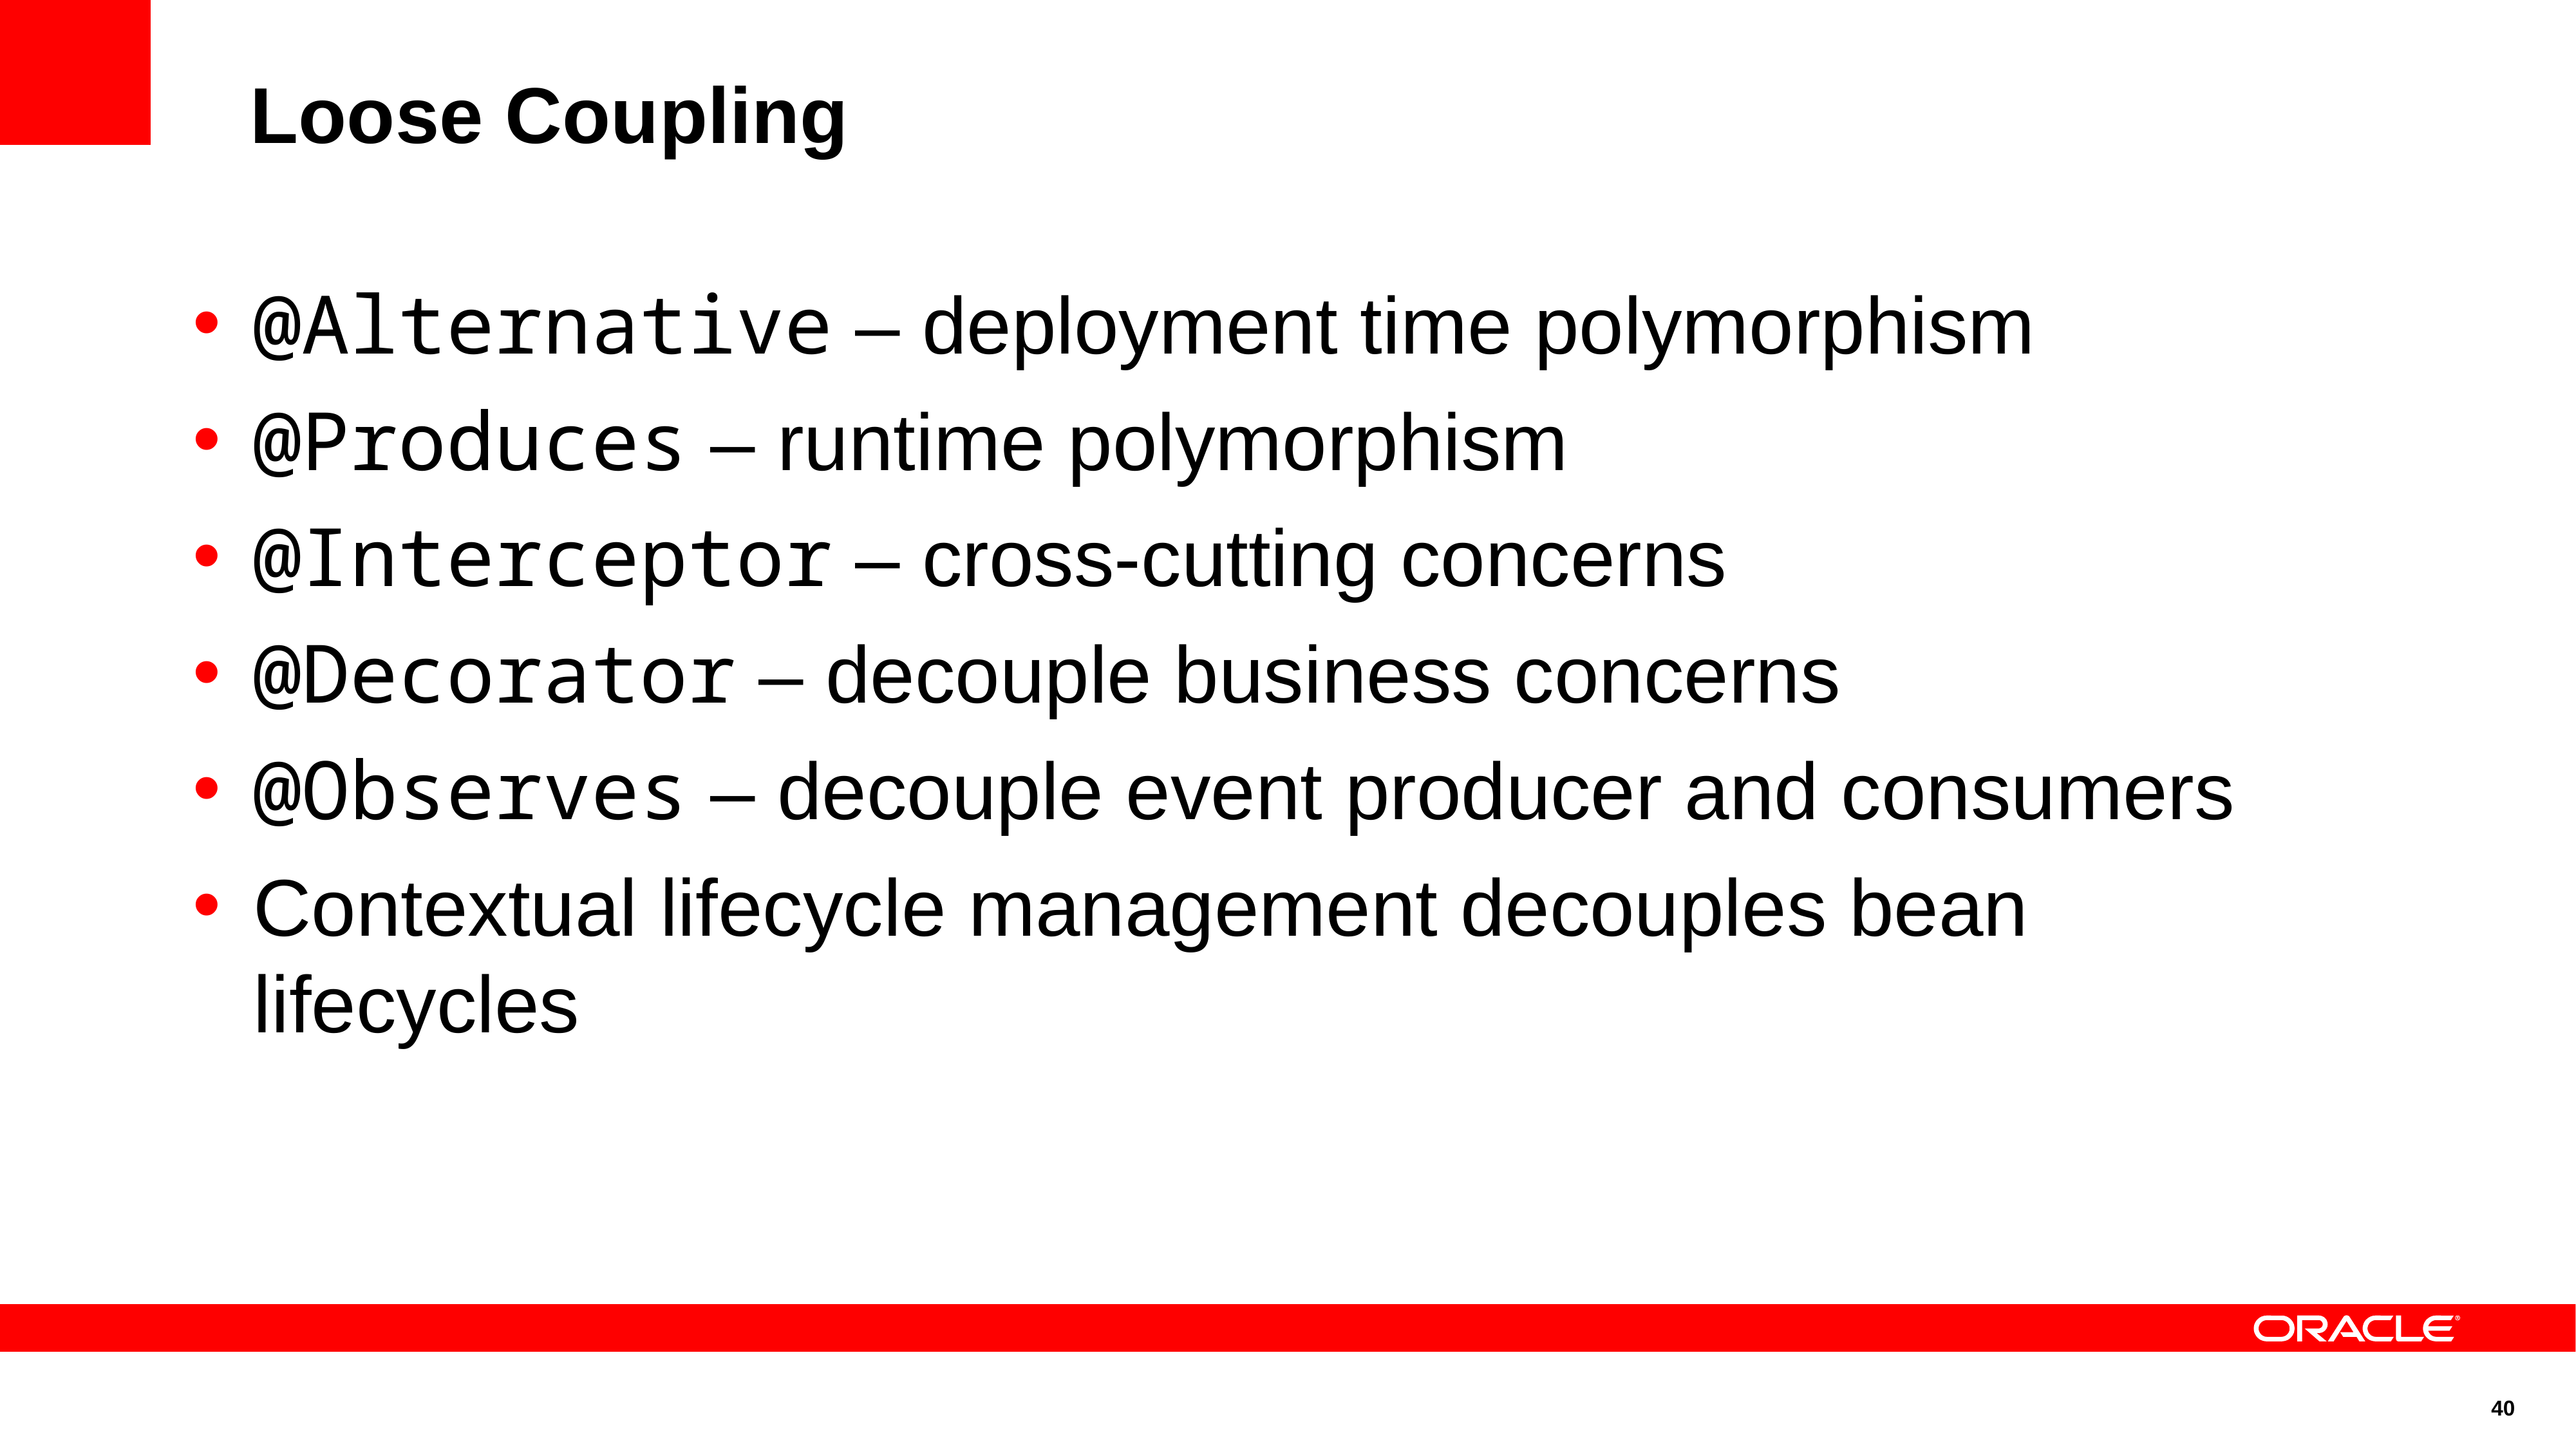

# Loose Coupling
@Alternative – deployment time polymorphism
@Produces – runtime polymorphism
@Interceptor – cross-cutting concerns
@Decorator – decouple business concerns
@Observes – decouple event producer and consumers
Contextual lifecycle management decouples bean lifecycles